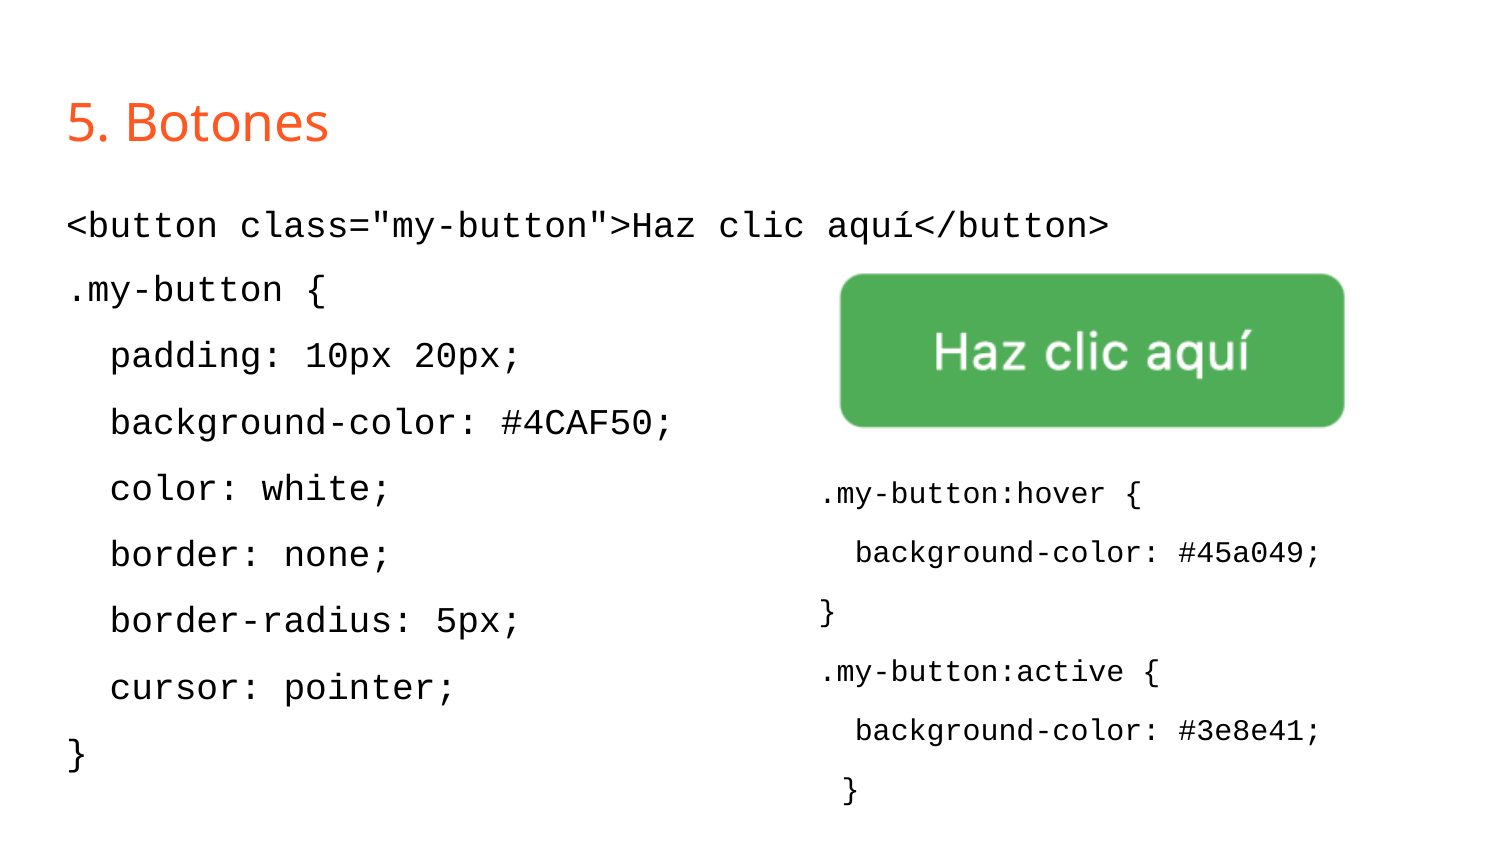

# 5. Botones
<button class="my-button">Haz clic aquí</button>
.my-button {
 padding: 10px 20px;
 background-color: #4CAF50;
 color: white;
 border: none;
 border-radius: 5px;
 cursor: pointer;
}
.my-button:hover {
 background-color: #45a049;
}
.my-button:active {
 background-color: #3e8e41;
}